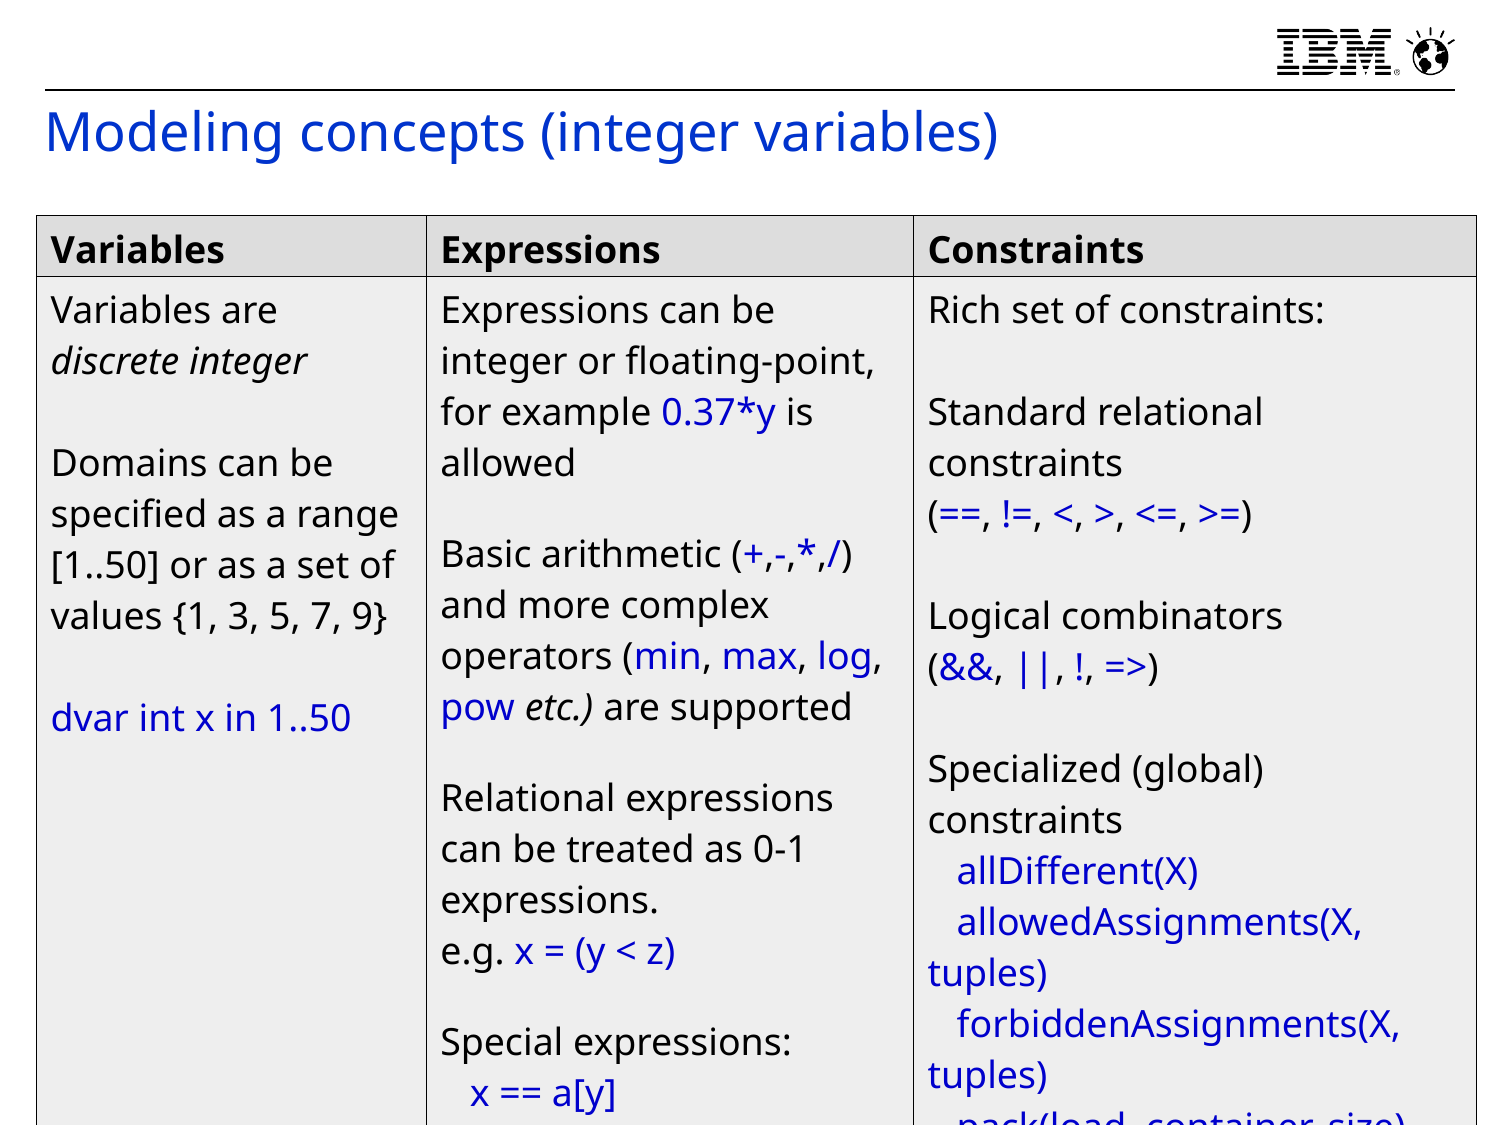

# Modeling concepts (integer variables)
| Variables | Expressions | Constraints |
| --- | --- | --- |
| Variables are discrete integer Domains can be specified as a range [1..50] or as a set of values {1, 3, 5, 7, 9} dvar int x in 1..50 | Expressions can be integer or floating-point, for example 0.37\*y is allowed Basic arithmetic (+,-,\*,/) and more complex operators (min, max, log, pow etc.) are supported Relational expressions can be treated as 0-1 expressions. e.g. x = (y < z) Special expressions: x == a[y] x == count(Y, 3) y == cond ? y : z | Rich set of constraints: Standard relational constraints (==, !=, <, >, <=, >=) Logical combinators (&&, ||, !, =>) Specialized (global) constraints allDifferent(X) allowedAssignments(X, tuples) forbiddenAssignments(X, tuples) pack(load, container, size) lexicographic(X, Y) inverse(X,Y) |
10